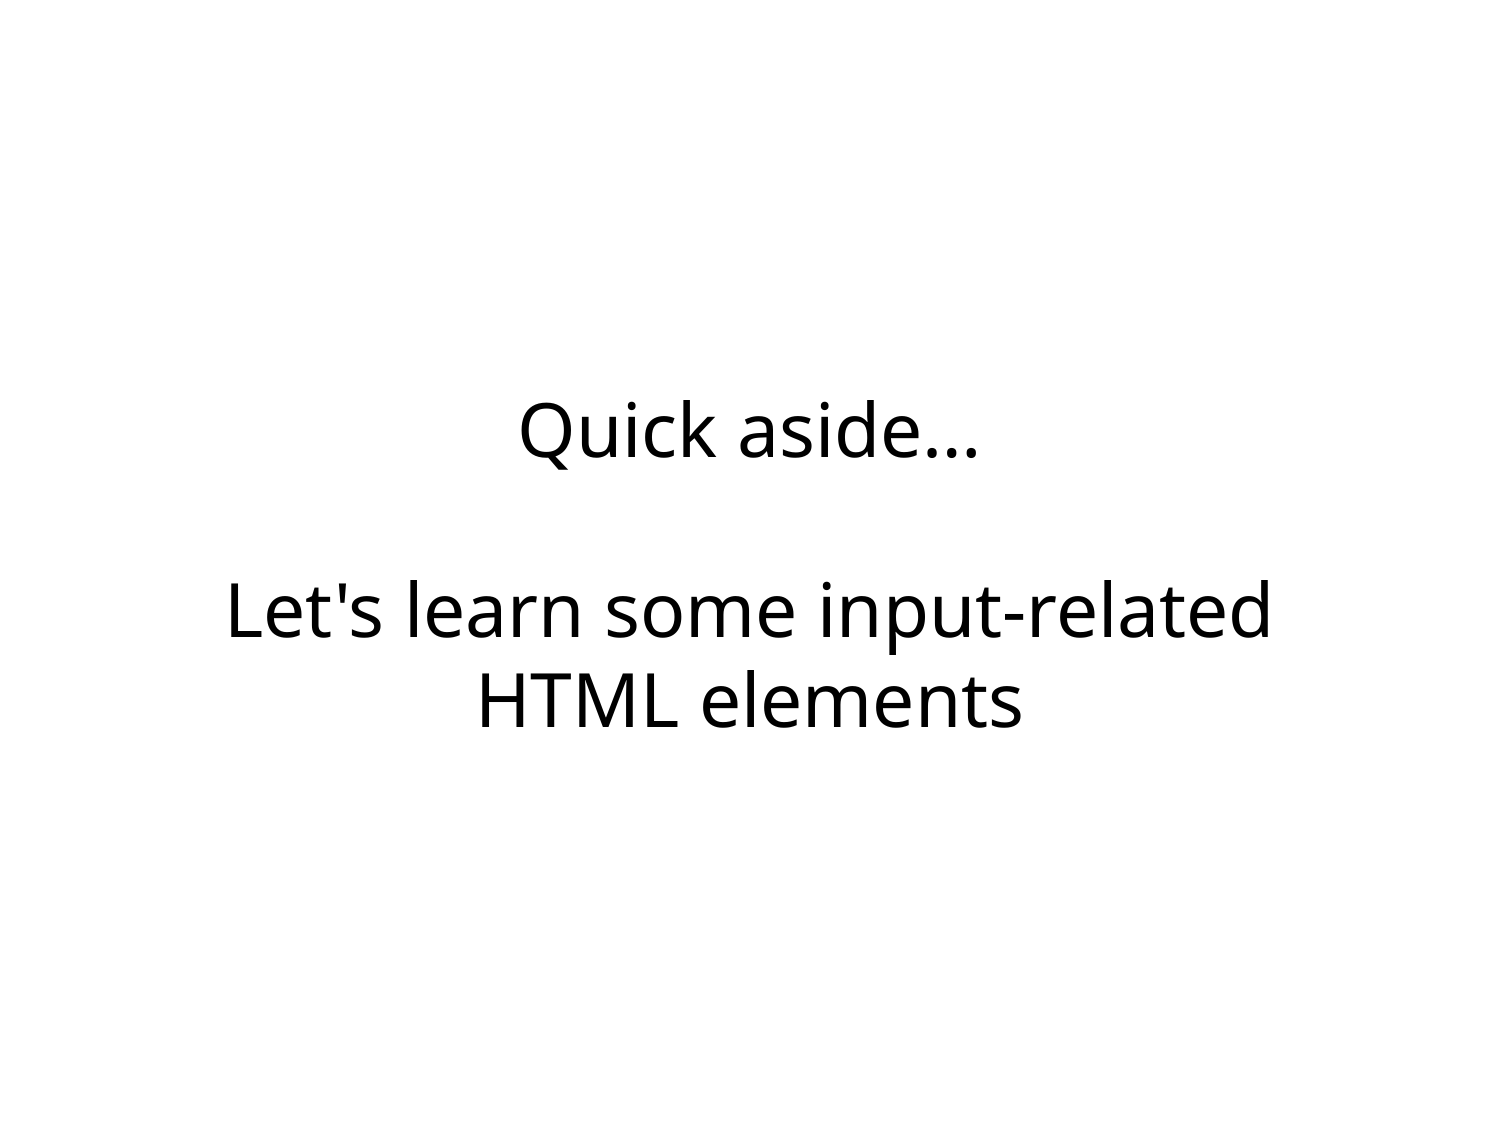

# Quick aside… Let's learn some input-related HTML elements